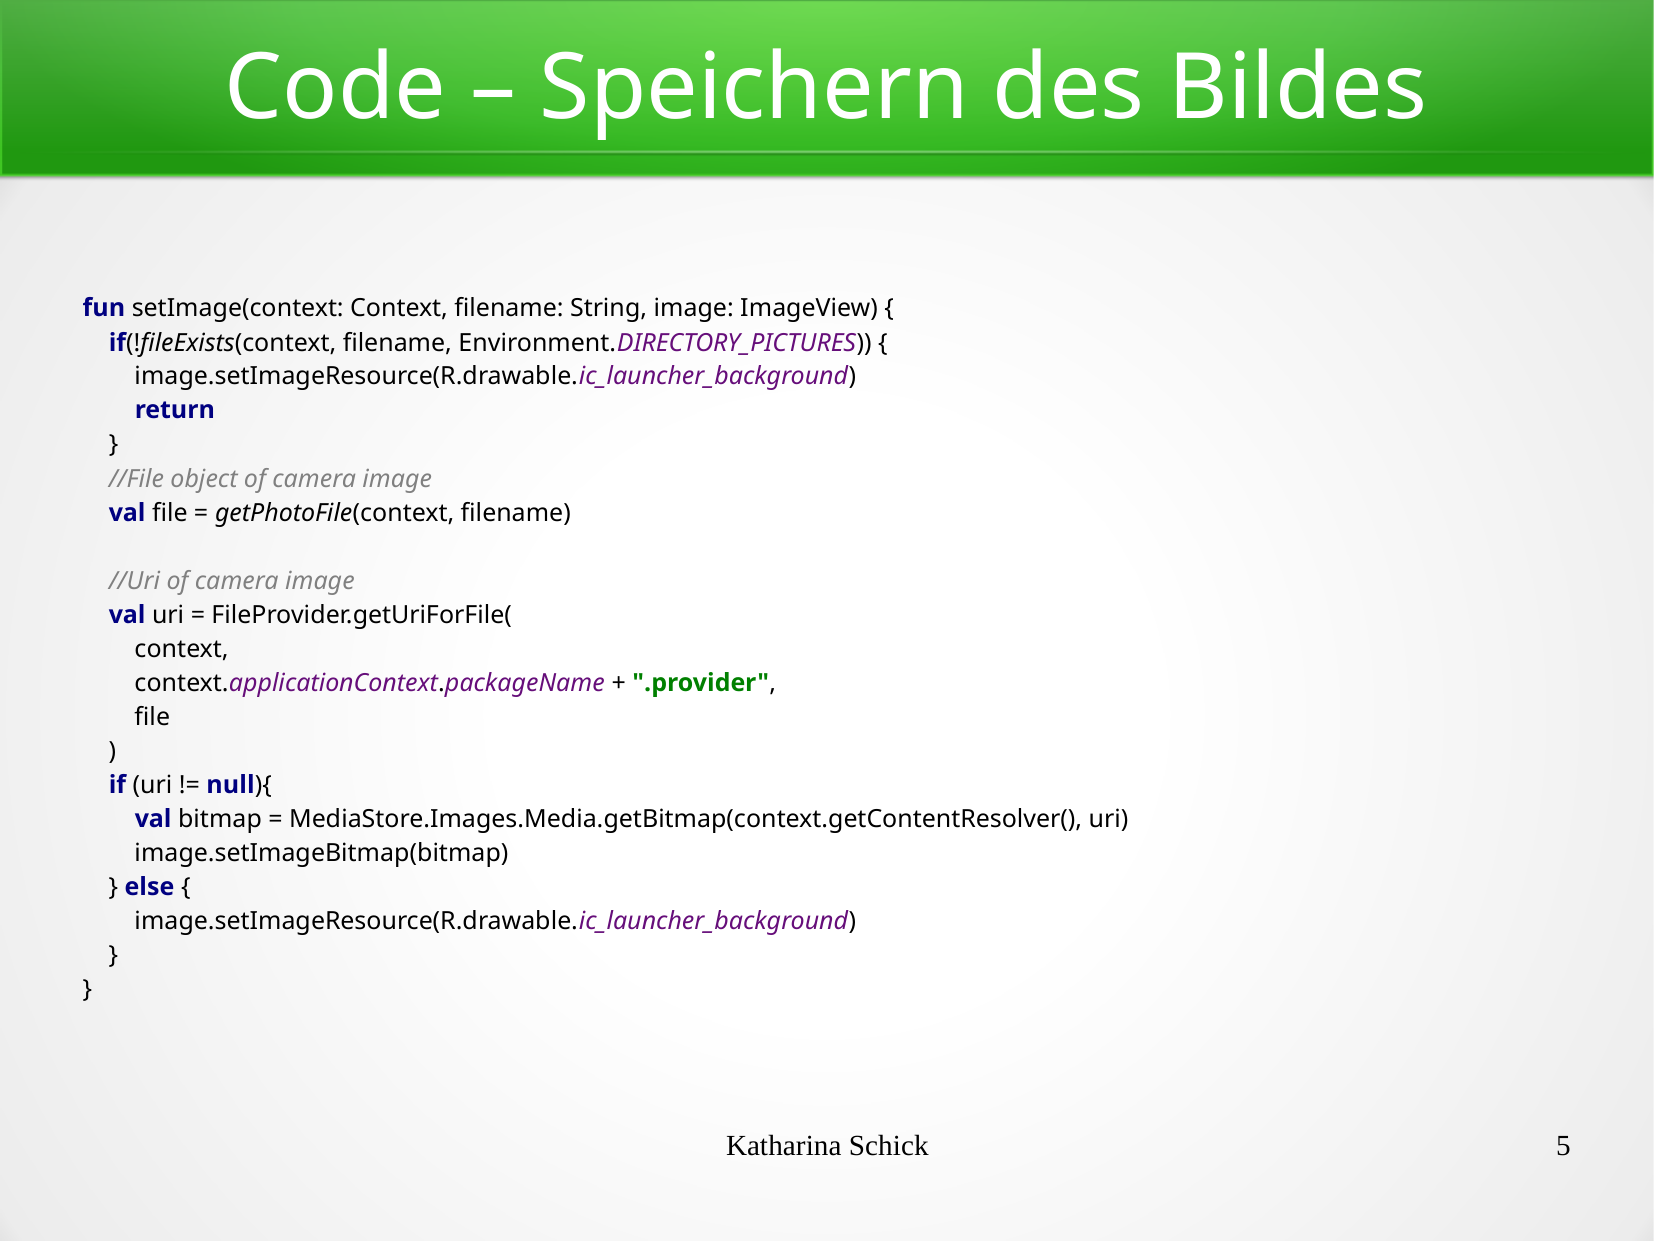

# Code – Speichern des Bildes
fun setImage(context: Context, filename: String, image: ImageView) {
 if(!fileExists(context, filename, Environment.DIRECTORY_PICTURES)) {
 image.setImageResource(R.drawable.ic_launcher_background)
 return
 }
 //File object of camera image
 val file = getPhotoFile(context, filename)
 //Uri of camera image
 val uri = FileProvider.getUriForFile(
 context,
 context.applicationContext.packageName + ".provider",
 file
 )
 if (uri != null){
 val bitmap = MediaStore.Images.Media.getBitmap(context.getContentResolver(), uri)
 image.setImageBitmap(bitmap)
 } else {
 image.setImageResource(R.drawable.ic_launcher_background)
 }
}
Katharina Schick
5